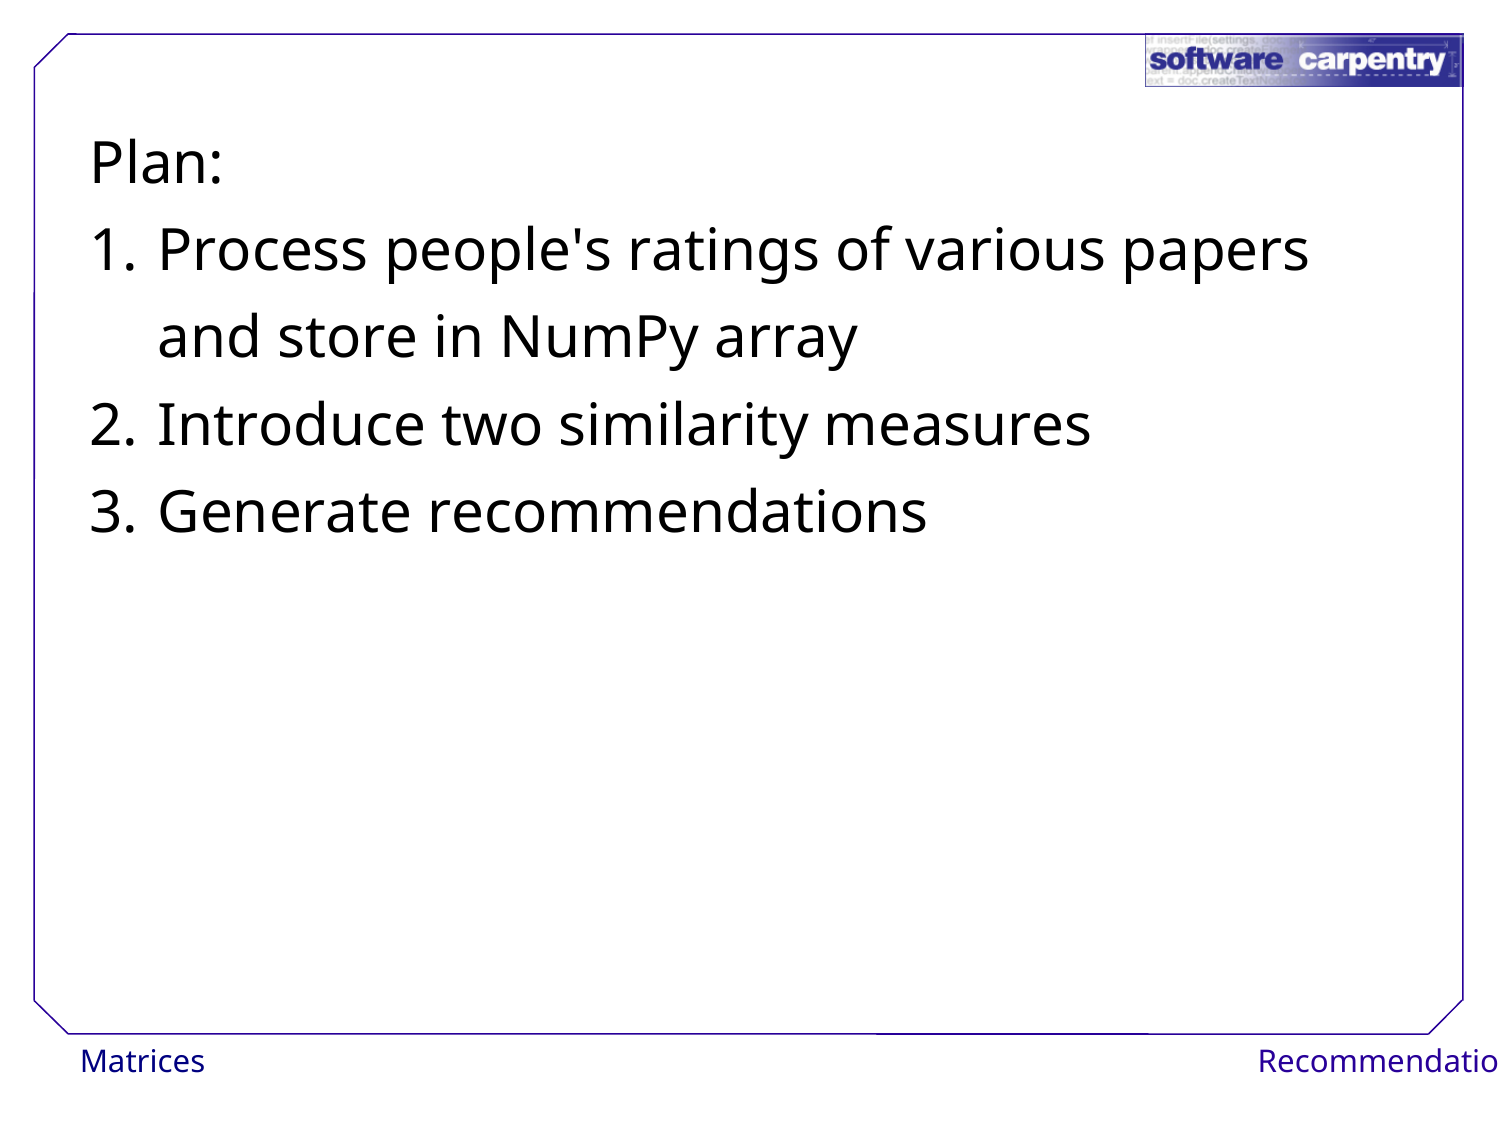

# Plan:
1.		Process people's ratings of various papers
		and store in NumPy array
2.		Introduce two similarity measures
3.		Generate recommendations